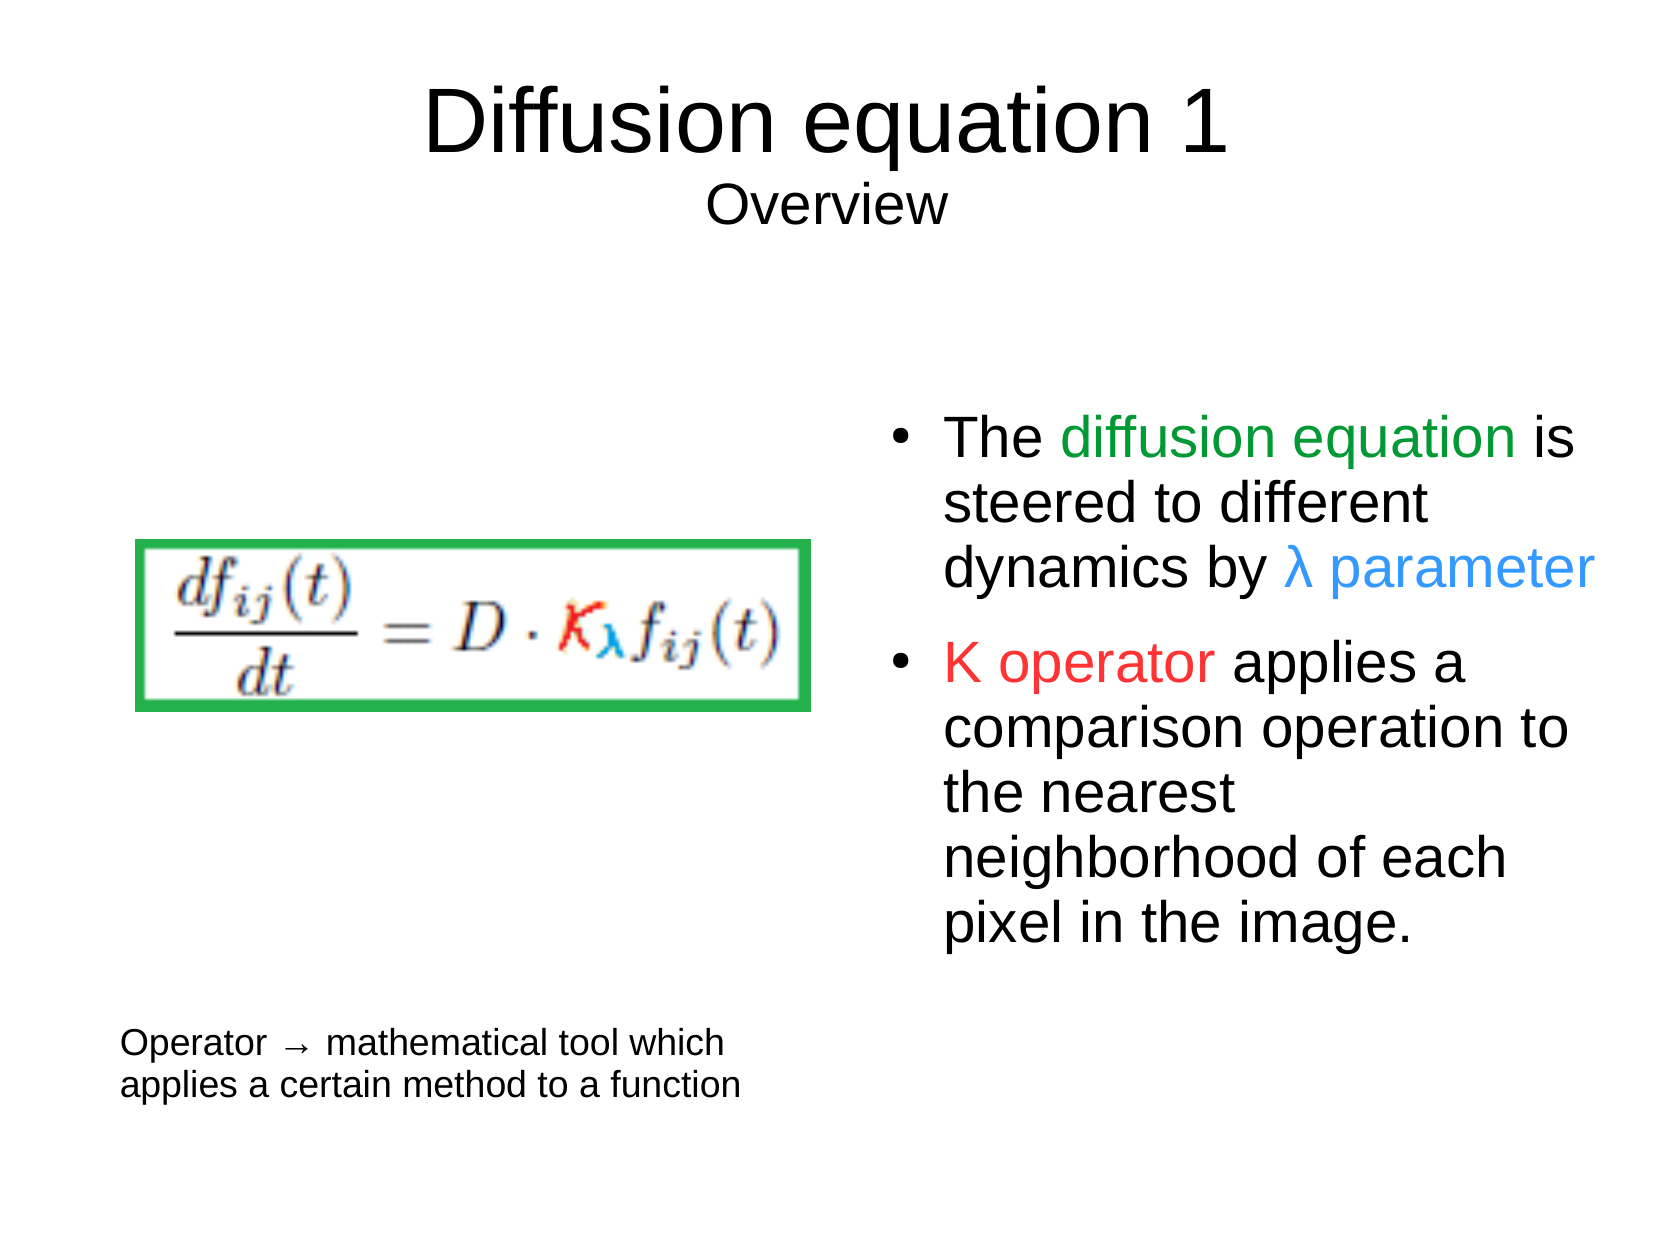

# Diffusion equation 1 Overview
The diffusion equation is steered to different dynamics by λ parameter
K operator applies a comparison operation to the nearest neighborhood of each pixel in the image.
Operator → mathematical tool which applies a certain method to a function